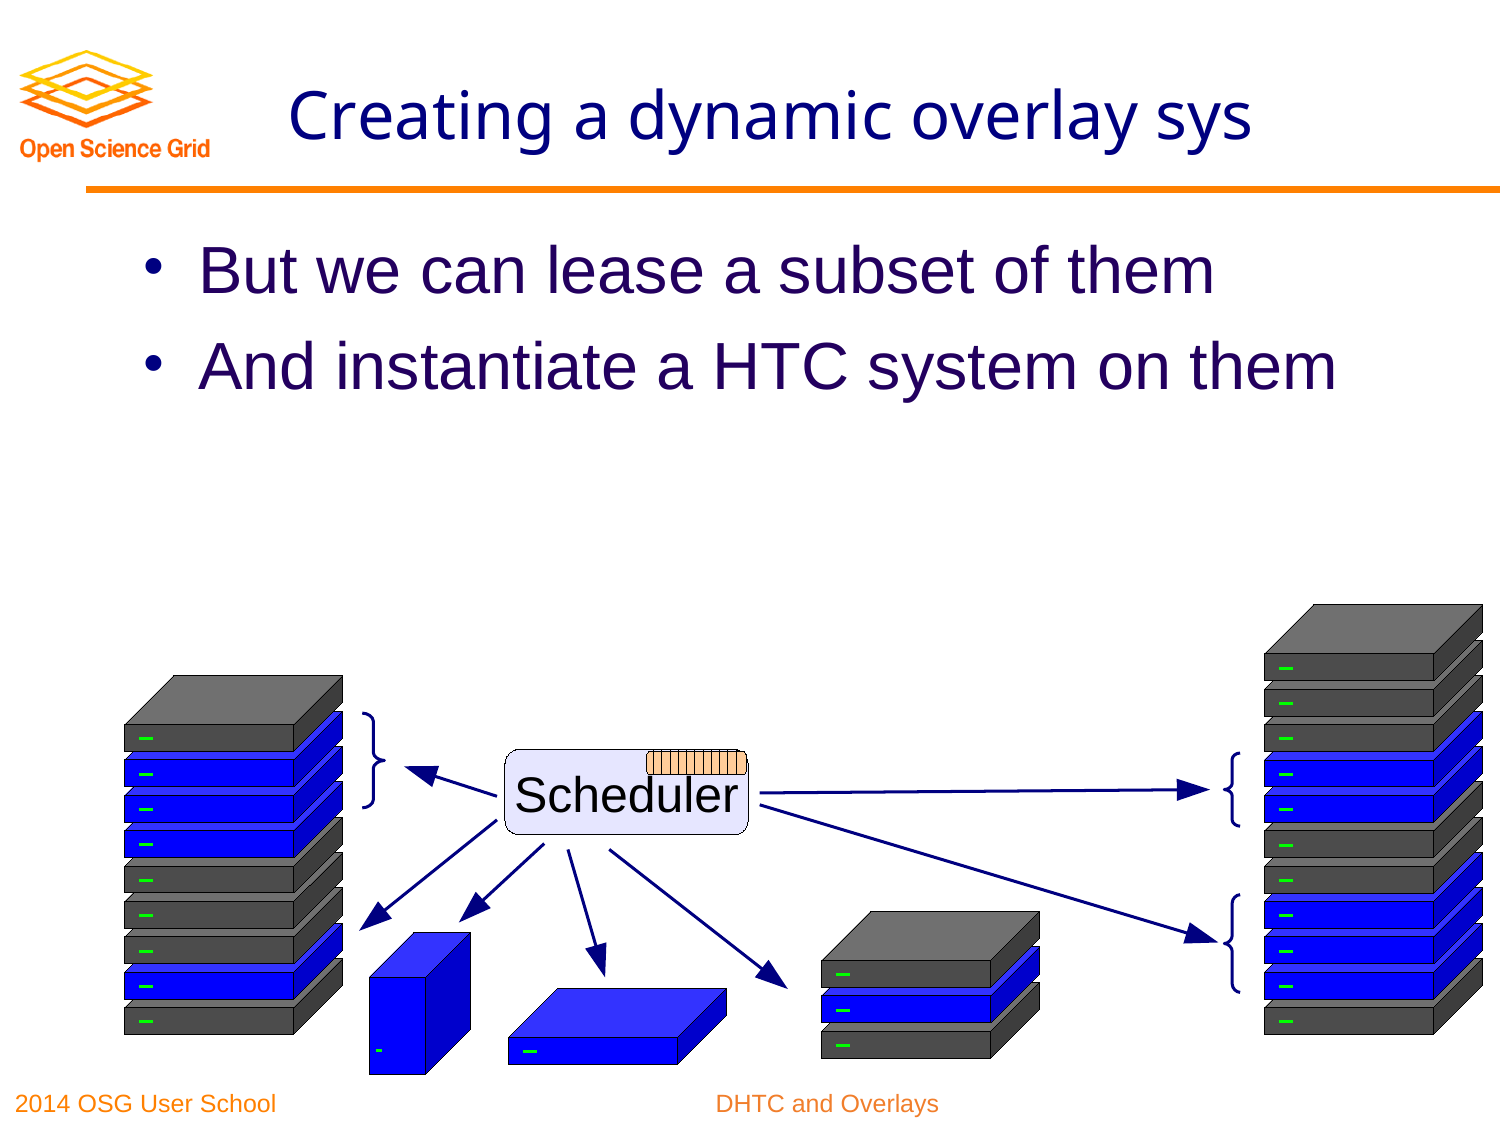

# Creating a dynamic overlay sys
But we can lease a subset of them
And instantiate a HTC system on them
Scheduler